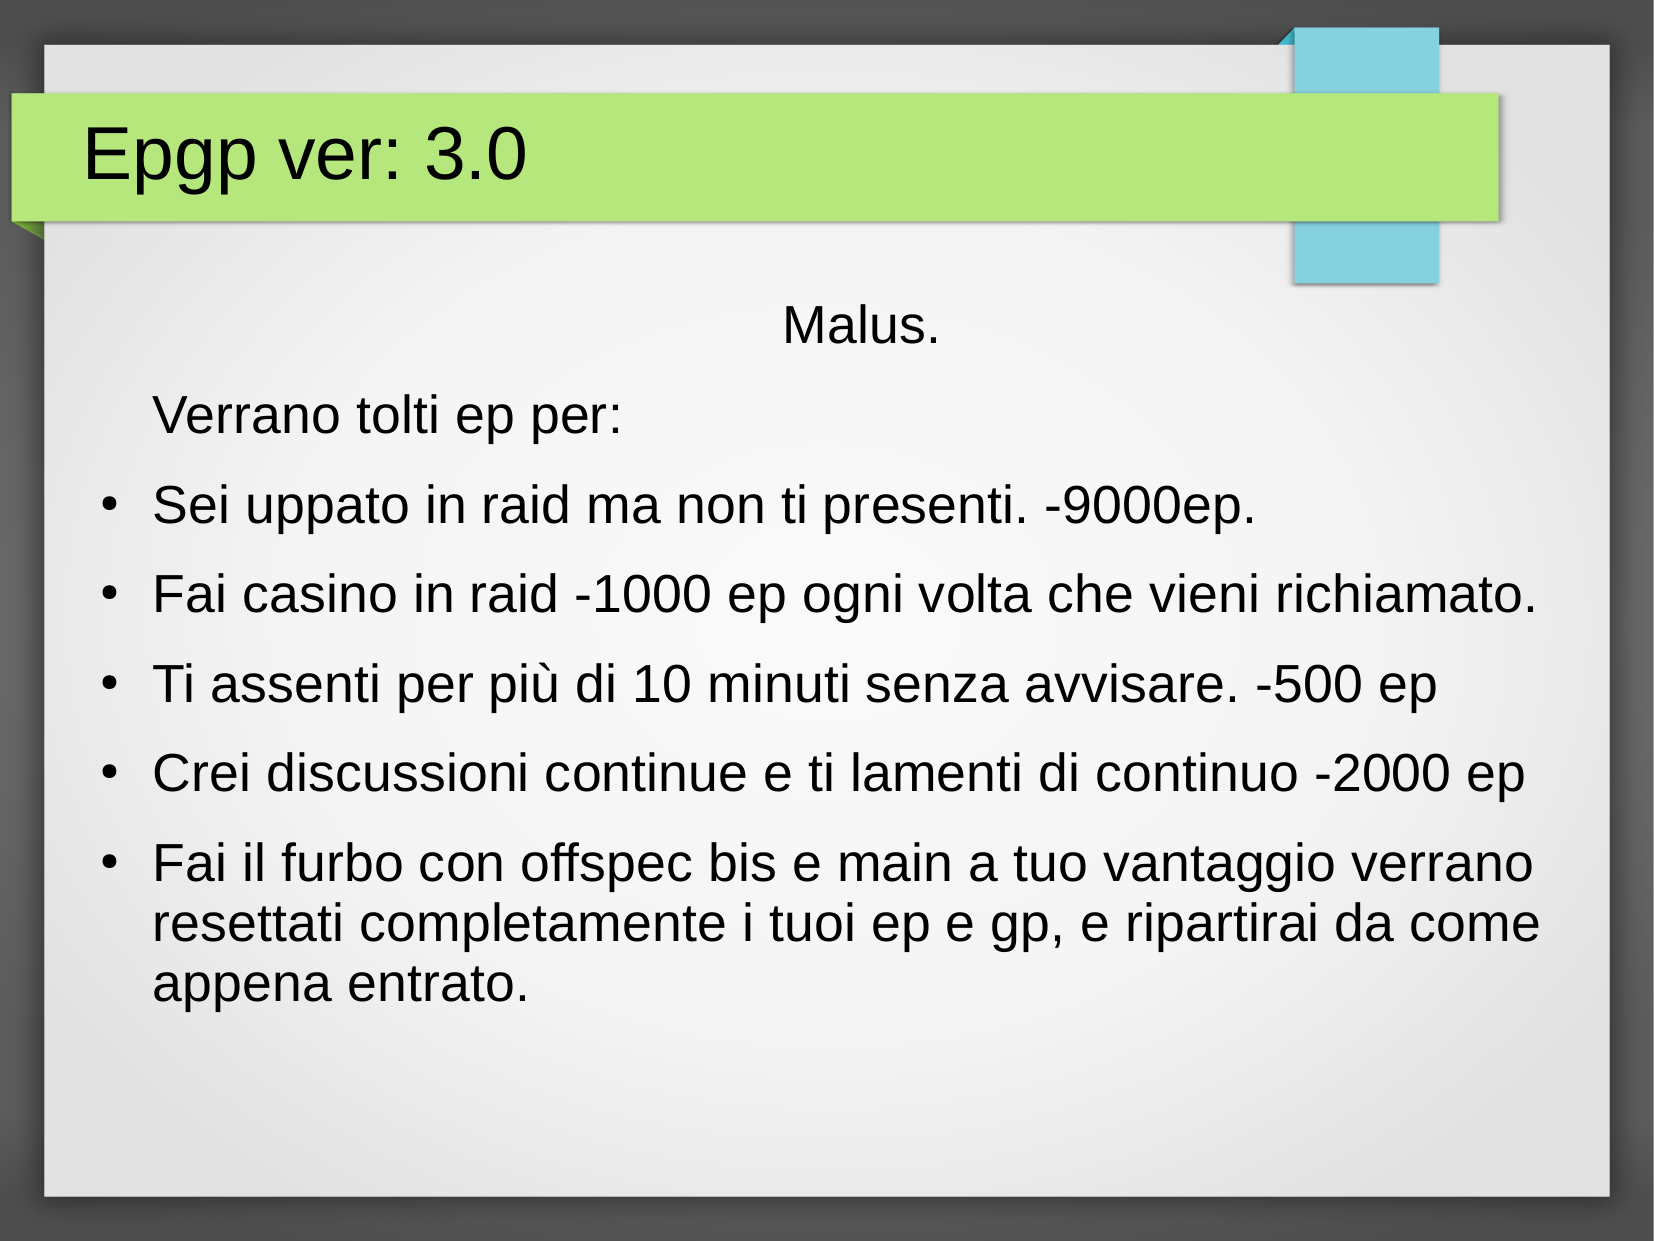

# Epgp ver: 3.0
Malus.
Verrano tolti ep per:
Sei uppato in raid ma non ti presenti. -9000ep.
Fai casino in raid -1000 ep ogni volta che vieni richiamato.
Ti assenti per più di 10 minuti senza avvisare. -500 ep
Crei discussioni continue e ti lamenti di continuo -2000 ep
Fai il furbo con offspec bis e main a tuo vantaggio verrano resettati completamente i tuoi ep e gp, e ripartirai da come appena entrato.